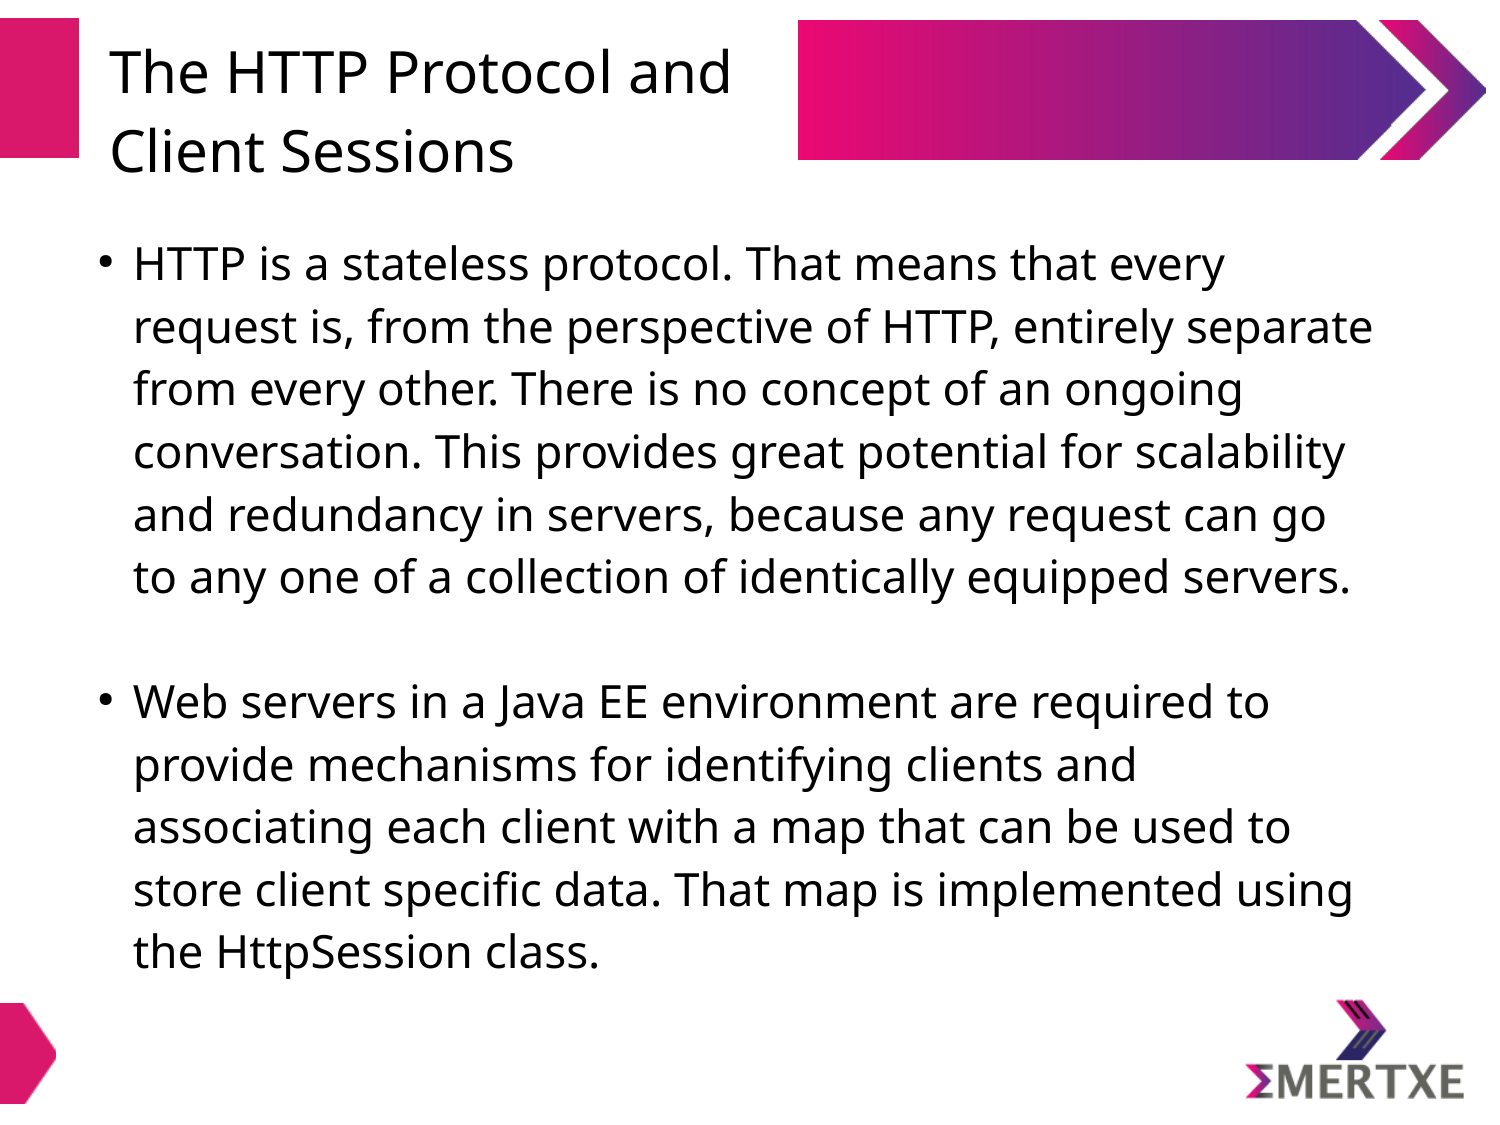

The HTTP Protocol and Client Sessions
HTTP is a stateless protocol. That means that every request is, from the perspective of HTTP, entirely separate from every other. There is no concept of an ongoing conversation. This provides great potential for scalability and redundancy in servers, because any request can go to any one of a collection of identically equipped servers.
Web servers in a Java EE environment are required to provide mechanisms for identifying clients and associating each client with a map that can be used to store client specific data. That map is implemented using the HttpSession class.